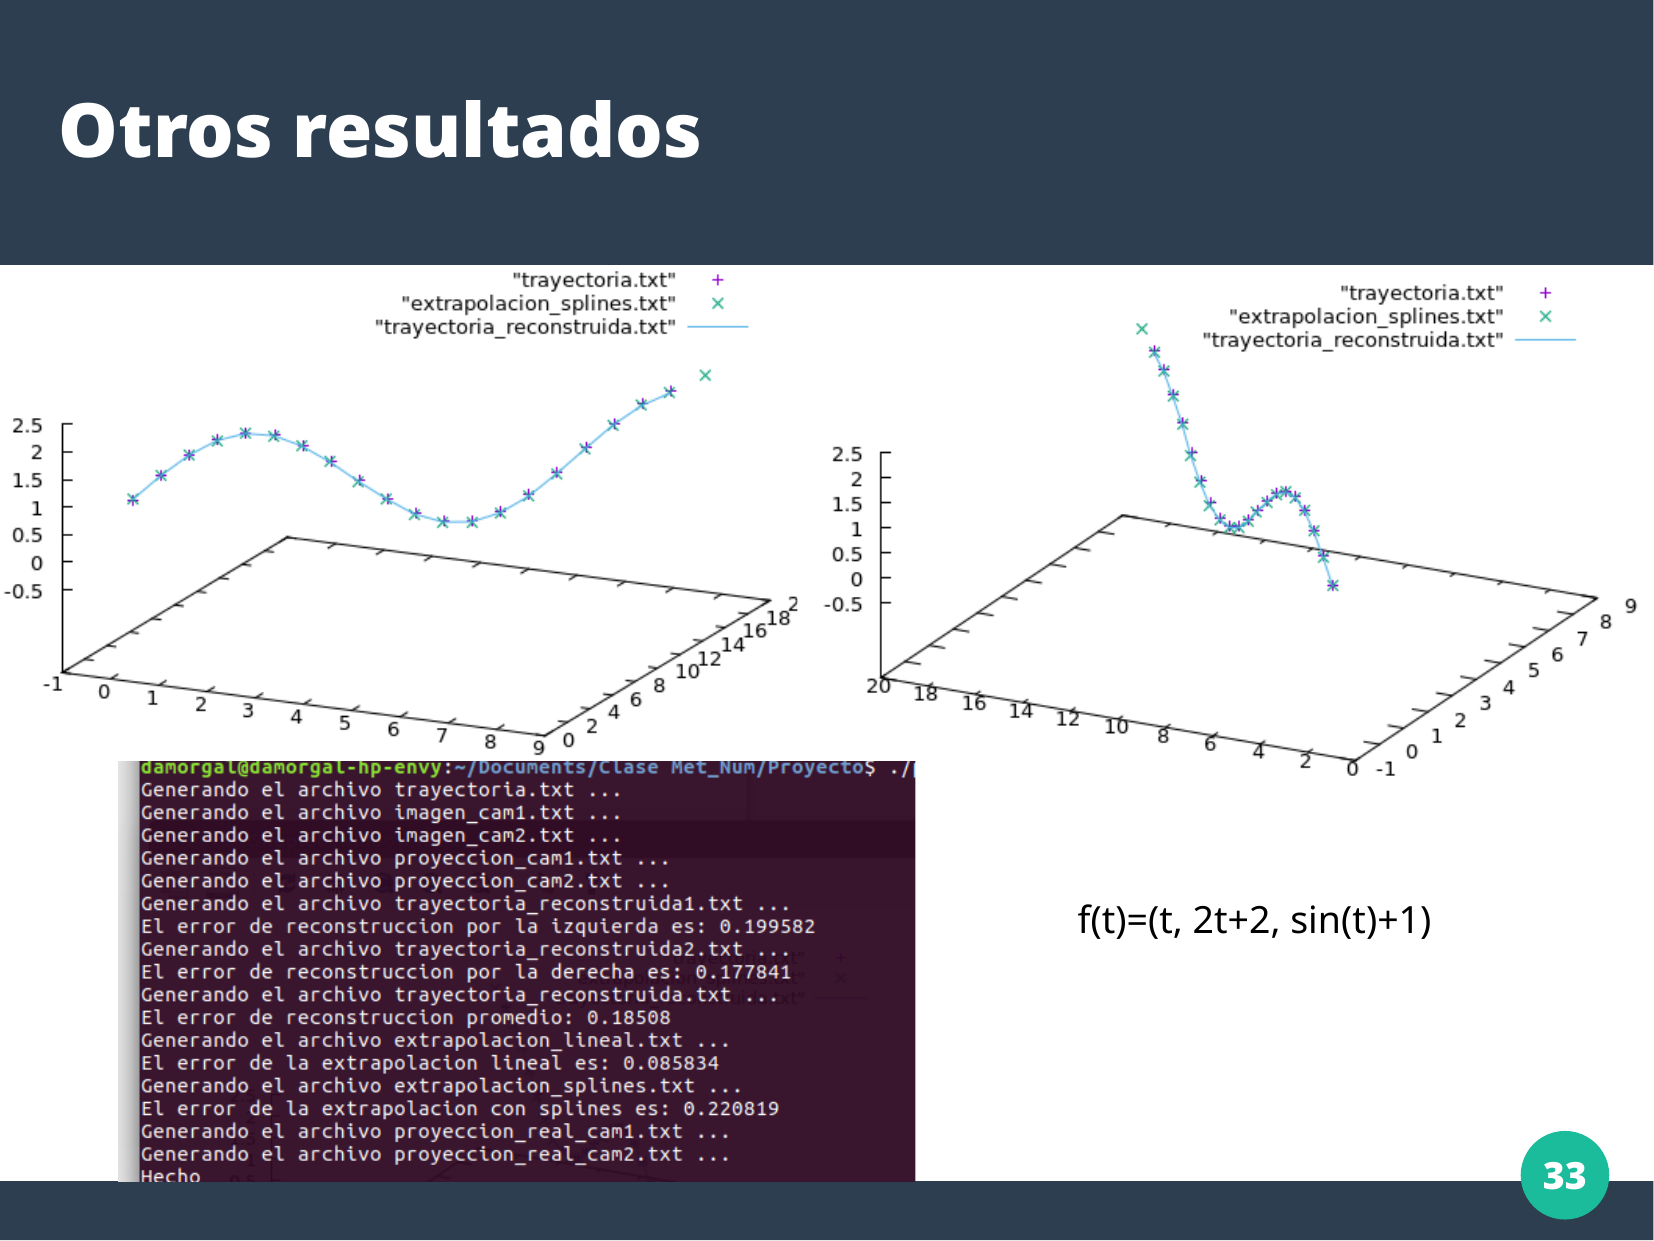

# Otros resultados
f(t)=(t, 2t+2, sin(t)+1)
33